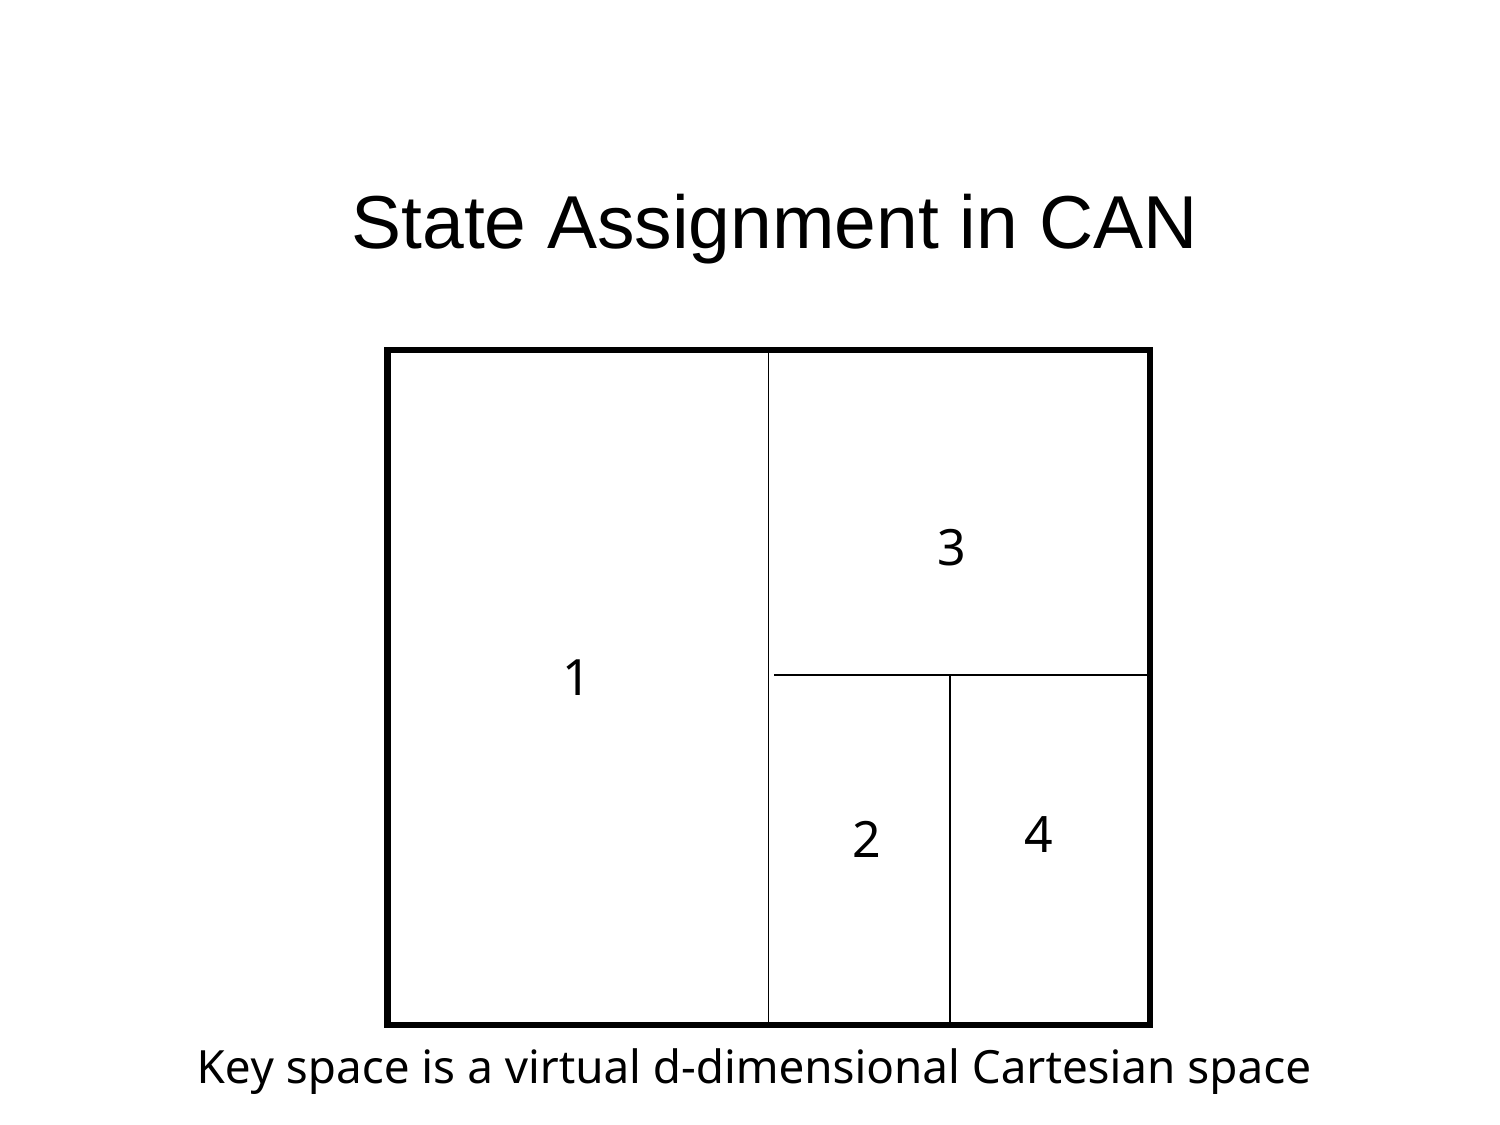

State Assignment in CAN
#
3
1
4
2
Key space is a virtual d-dimensional Cartesian space